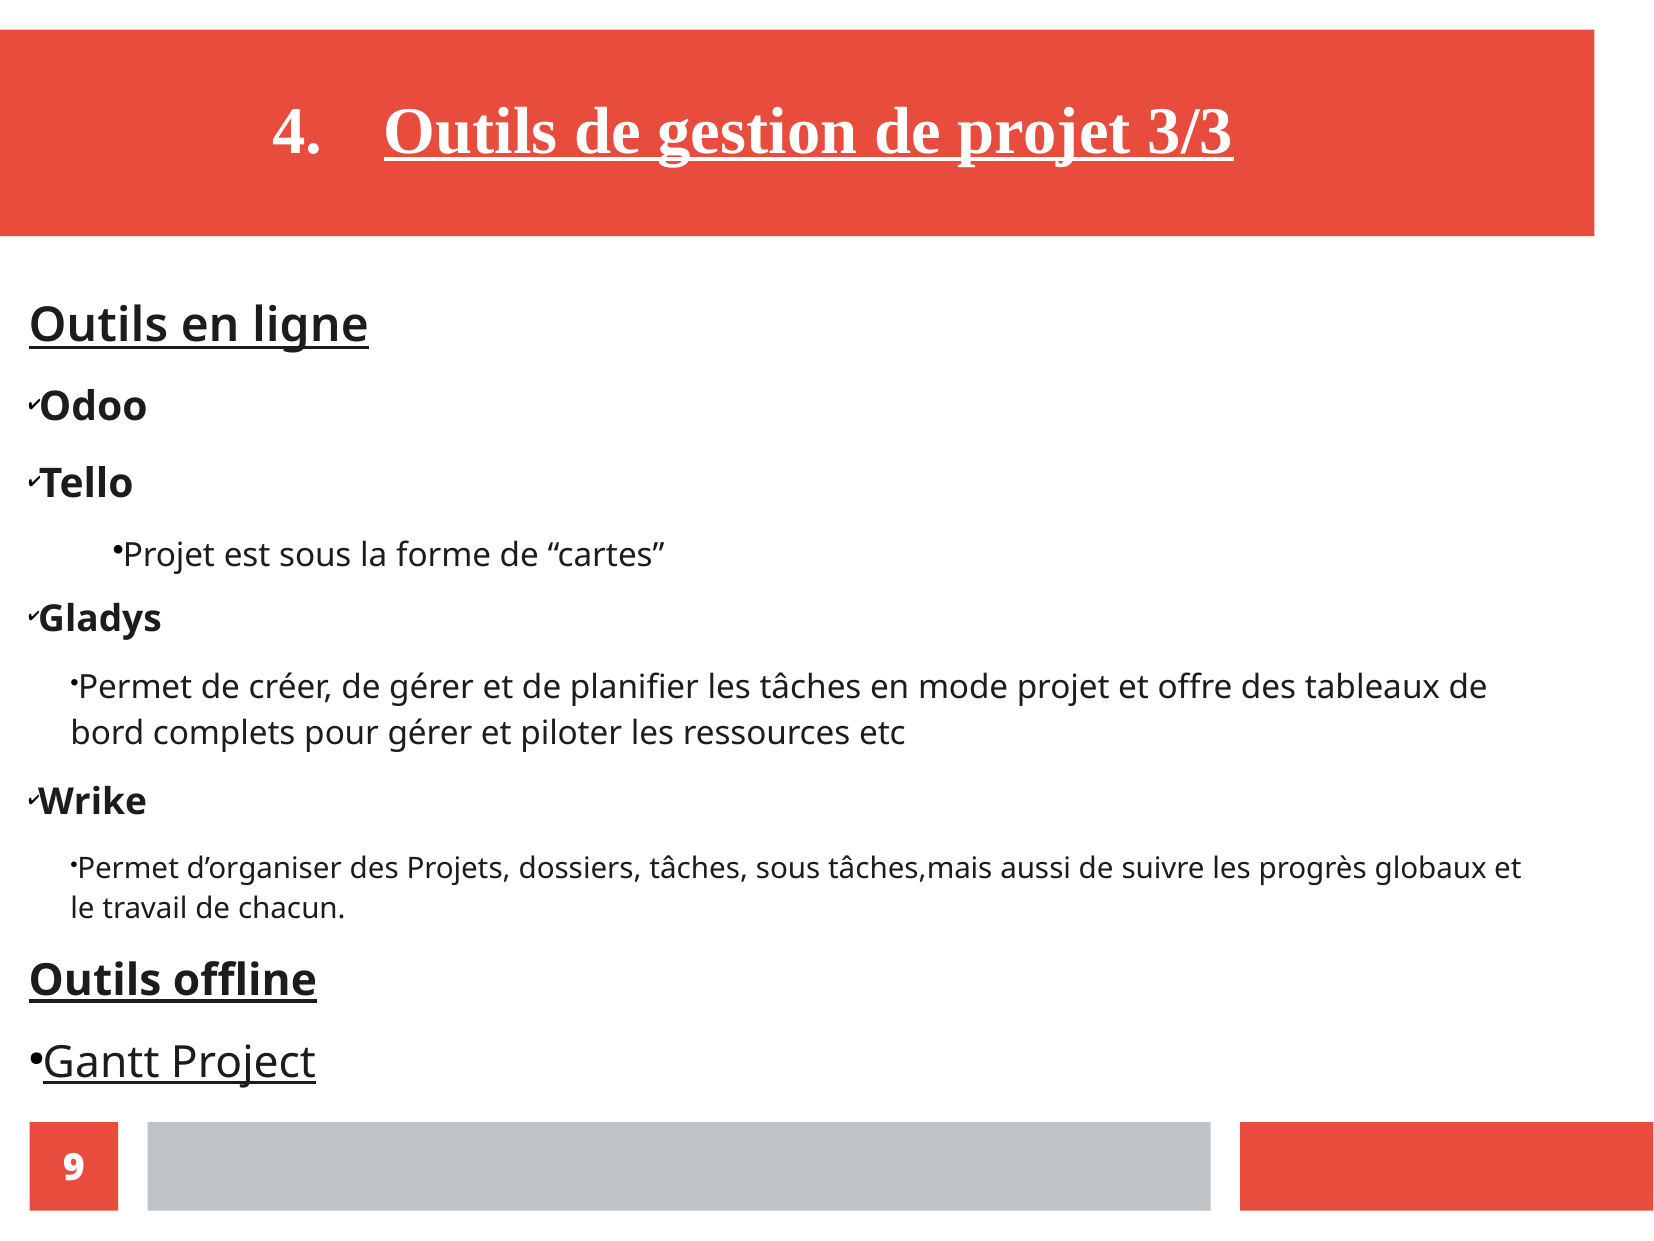

# 4.	Outils de gestion de projet 3/3
Outils en ligne
Odoo
Tello
Projet est sous la forme de “cartes”
Gladys
Permet de créer, de gérer et de planifier les tâches en mode projet et offre des tableaux de bord complets pour gérer et piloter les ressources etc
Wrike
Permet d’organiser des Projets, dossiers, tâches, sous tâches,mais aussi de suivre les progrès globaux et le travail de chacun.
Outils offline
Gantt Project
9